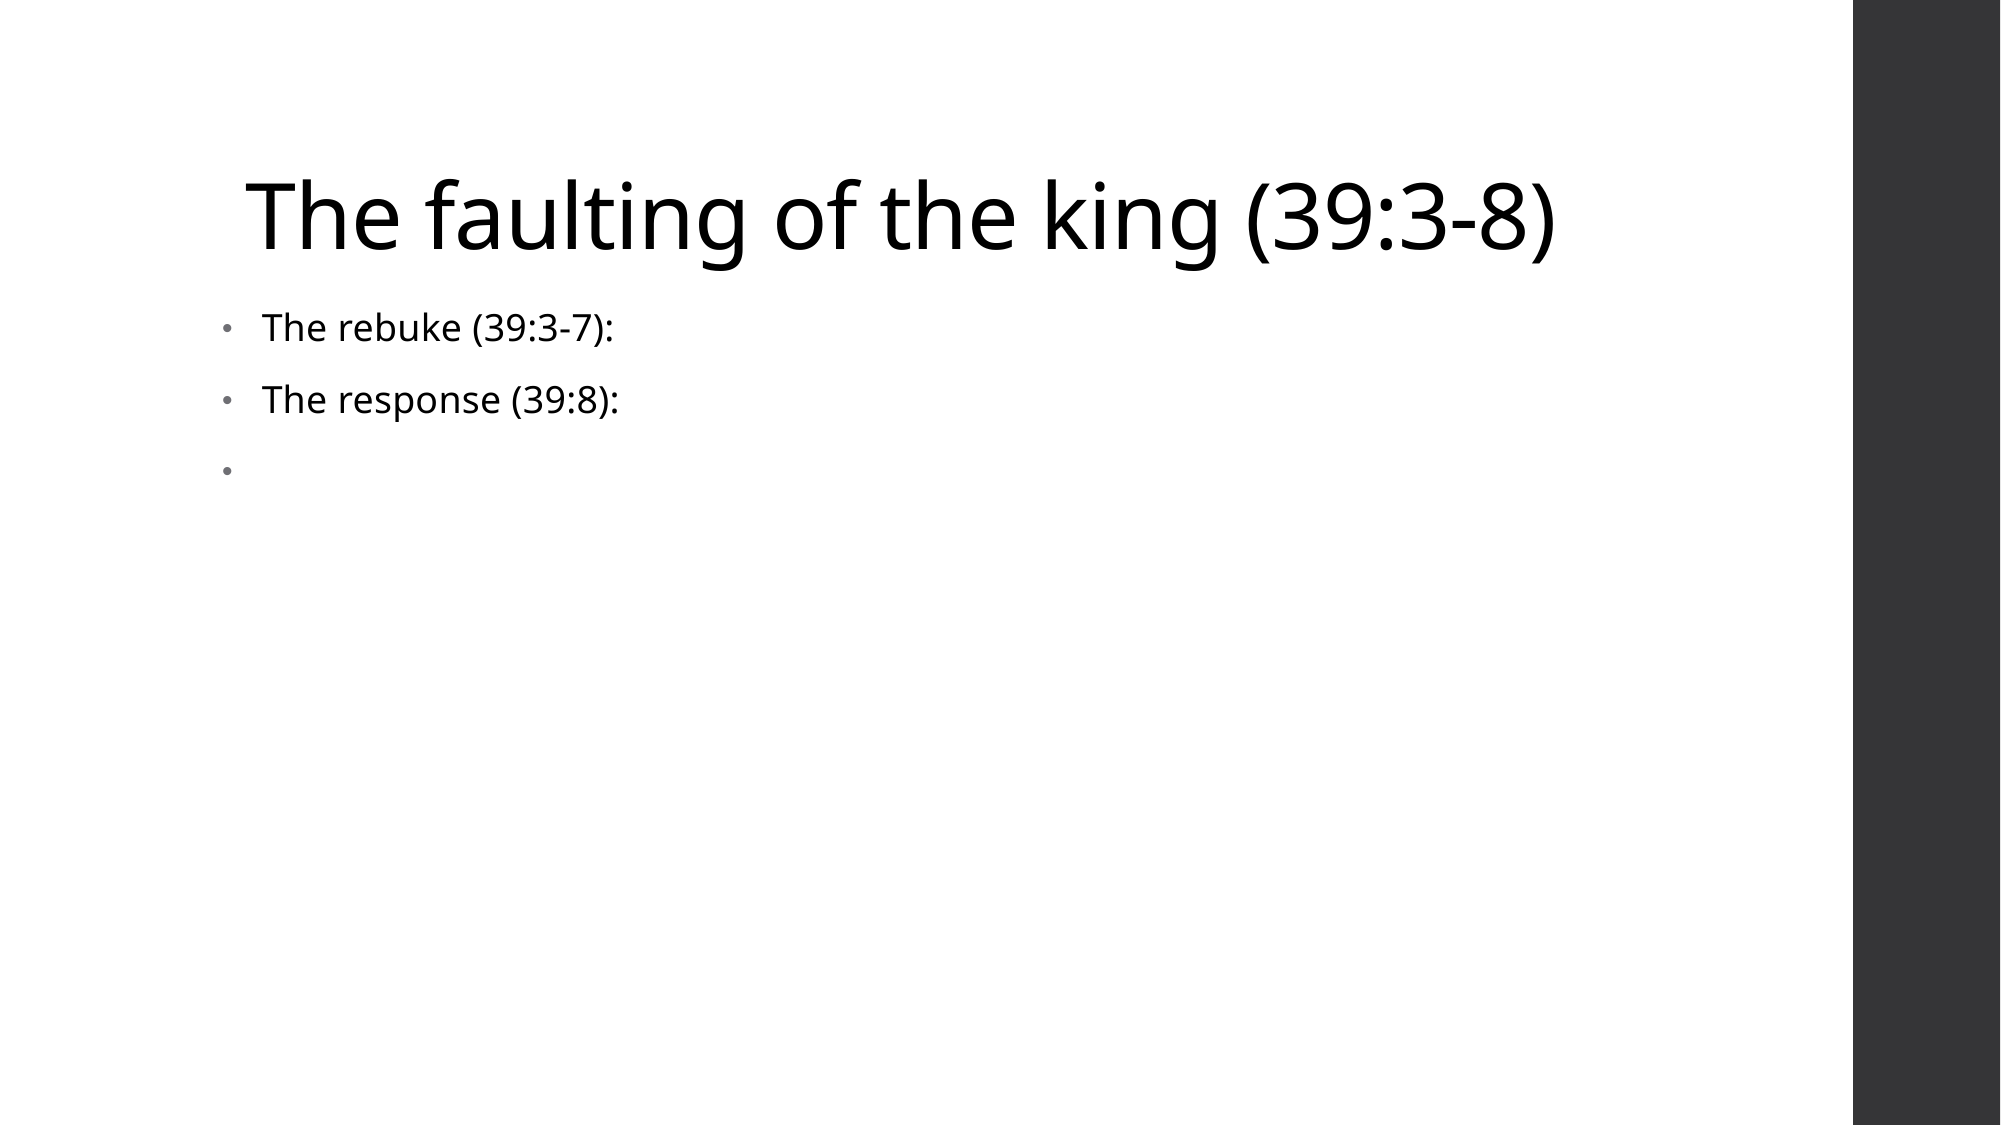

# The faulting of the king (39:3-8)
 The rebuke (39:3-7):
 The response (39:8):